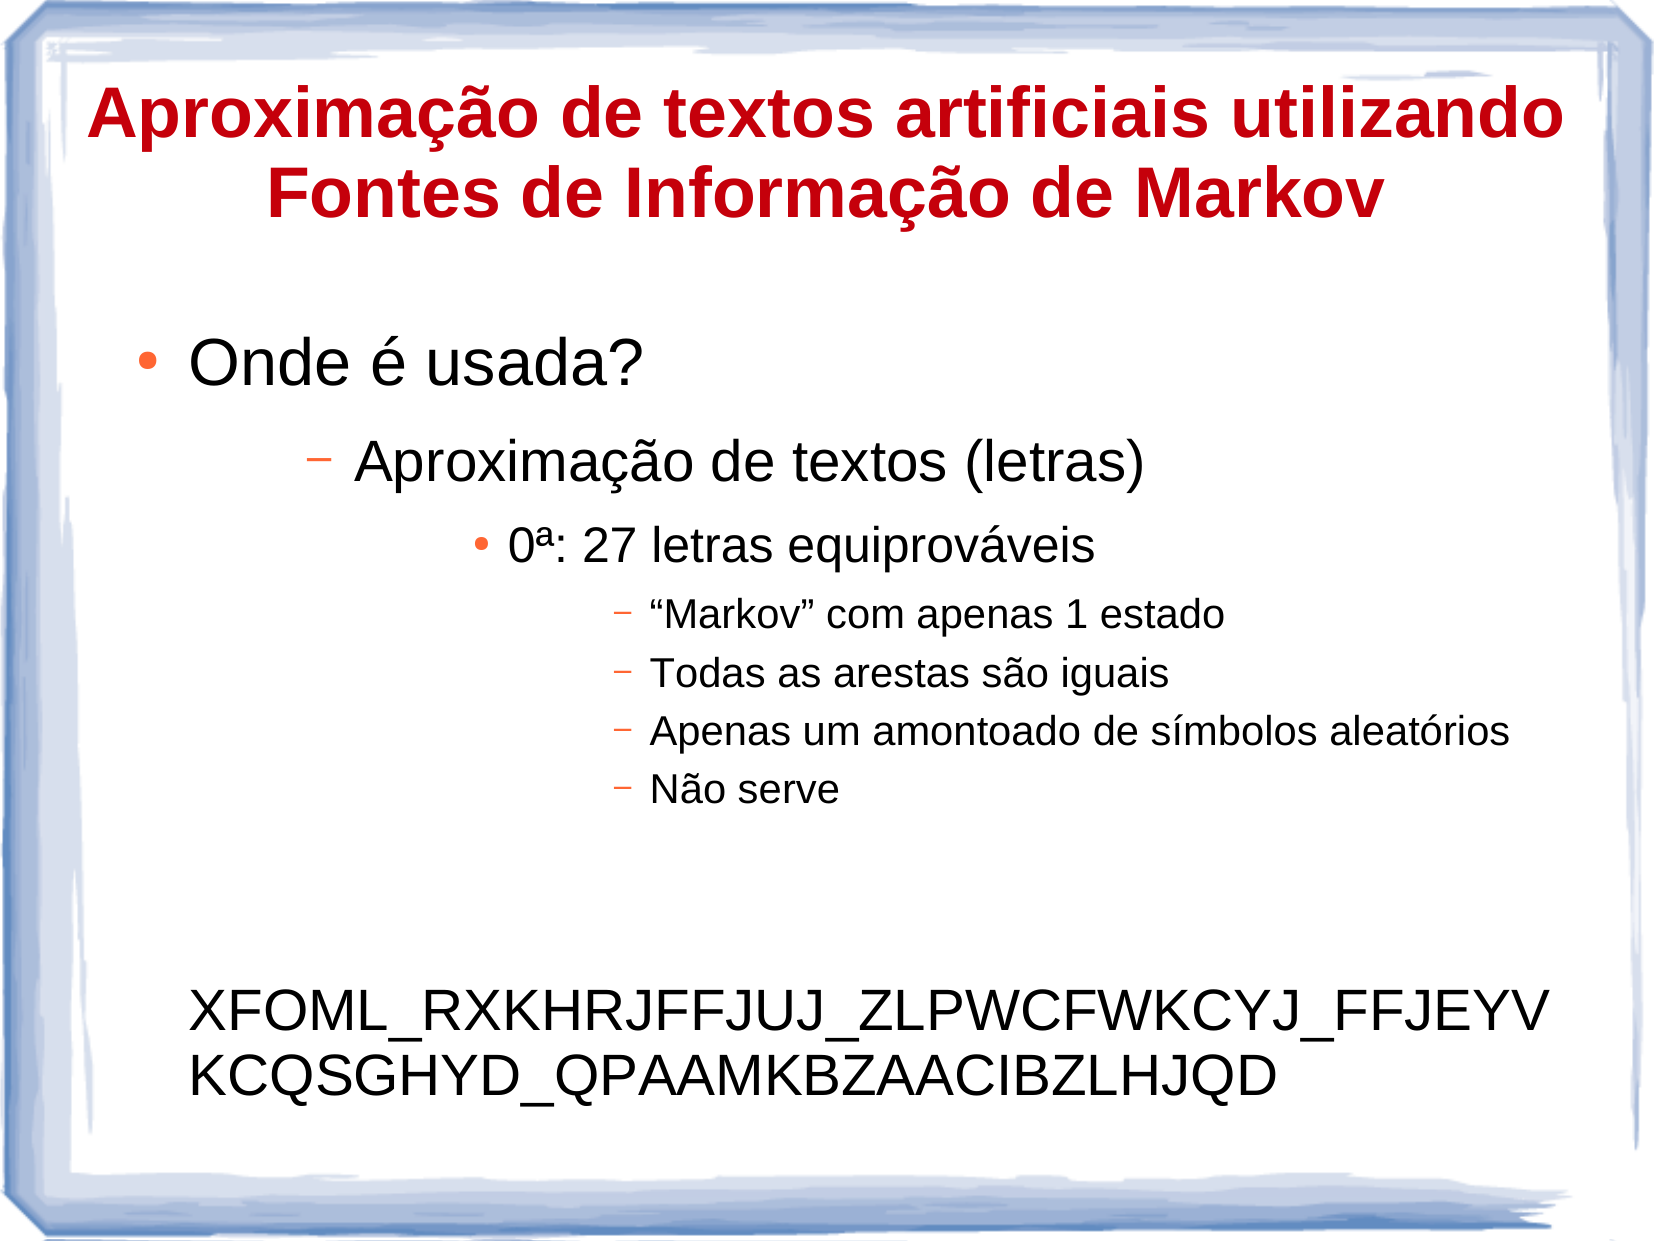

# Aproximação de textos artificiais utilizando Fontes de Informação de Markov
Onde é usada?
Aproximação de textos (letras)
0ª: 27 letras equiprováveis
“Markov” com apenas 1 estado
Todas as arestas são iguais
Apenas um amontoado de símbolos aleatórios
Não serve
XFOML_RXKHRJFFJUJ_ZLPWCFWKCYJ_FFJEYVKCQSGHYD_QPAAMKBZAACIBZLHJQD